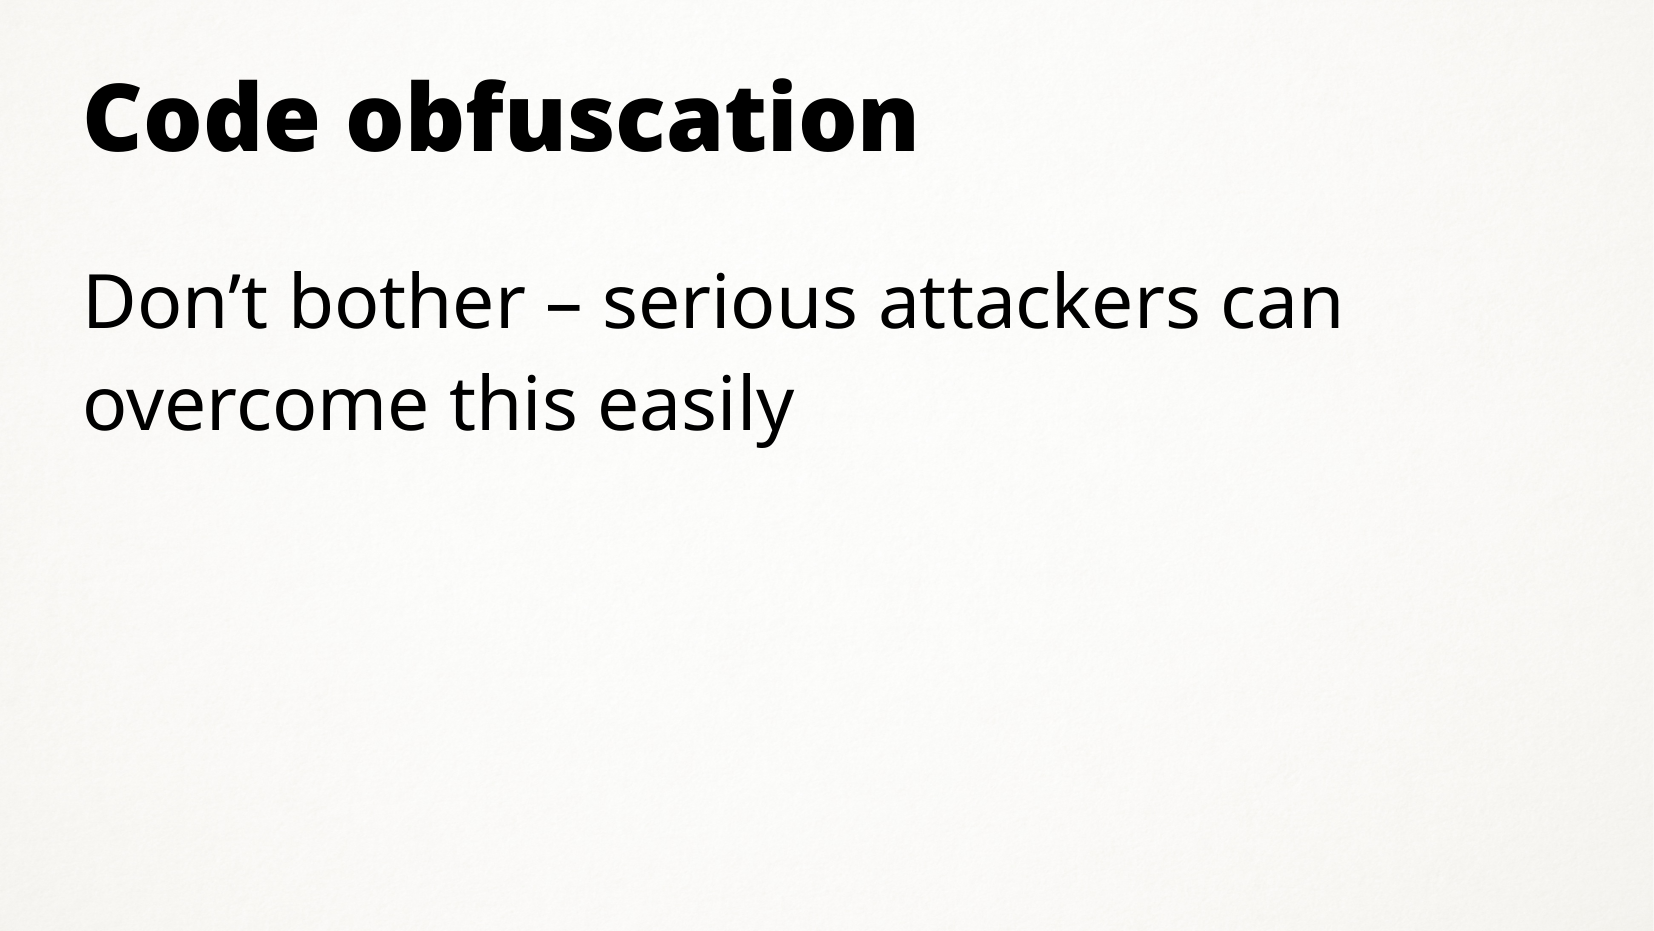

# Code obfuscation
Don’t bother – serious attackers can overcome this easily